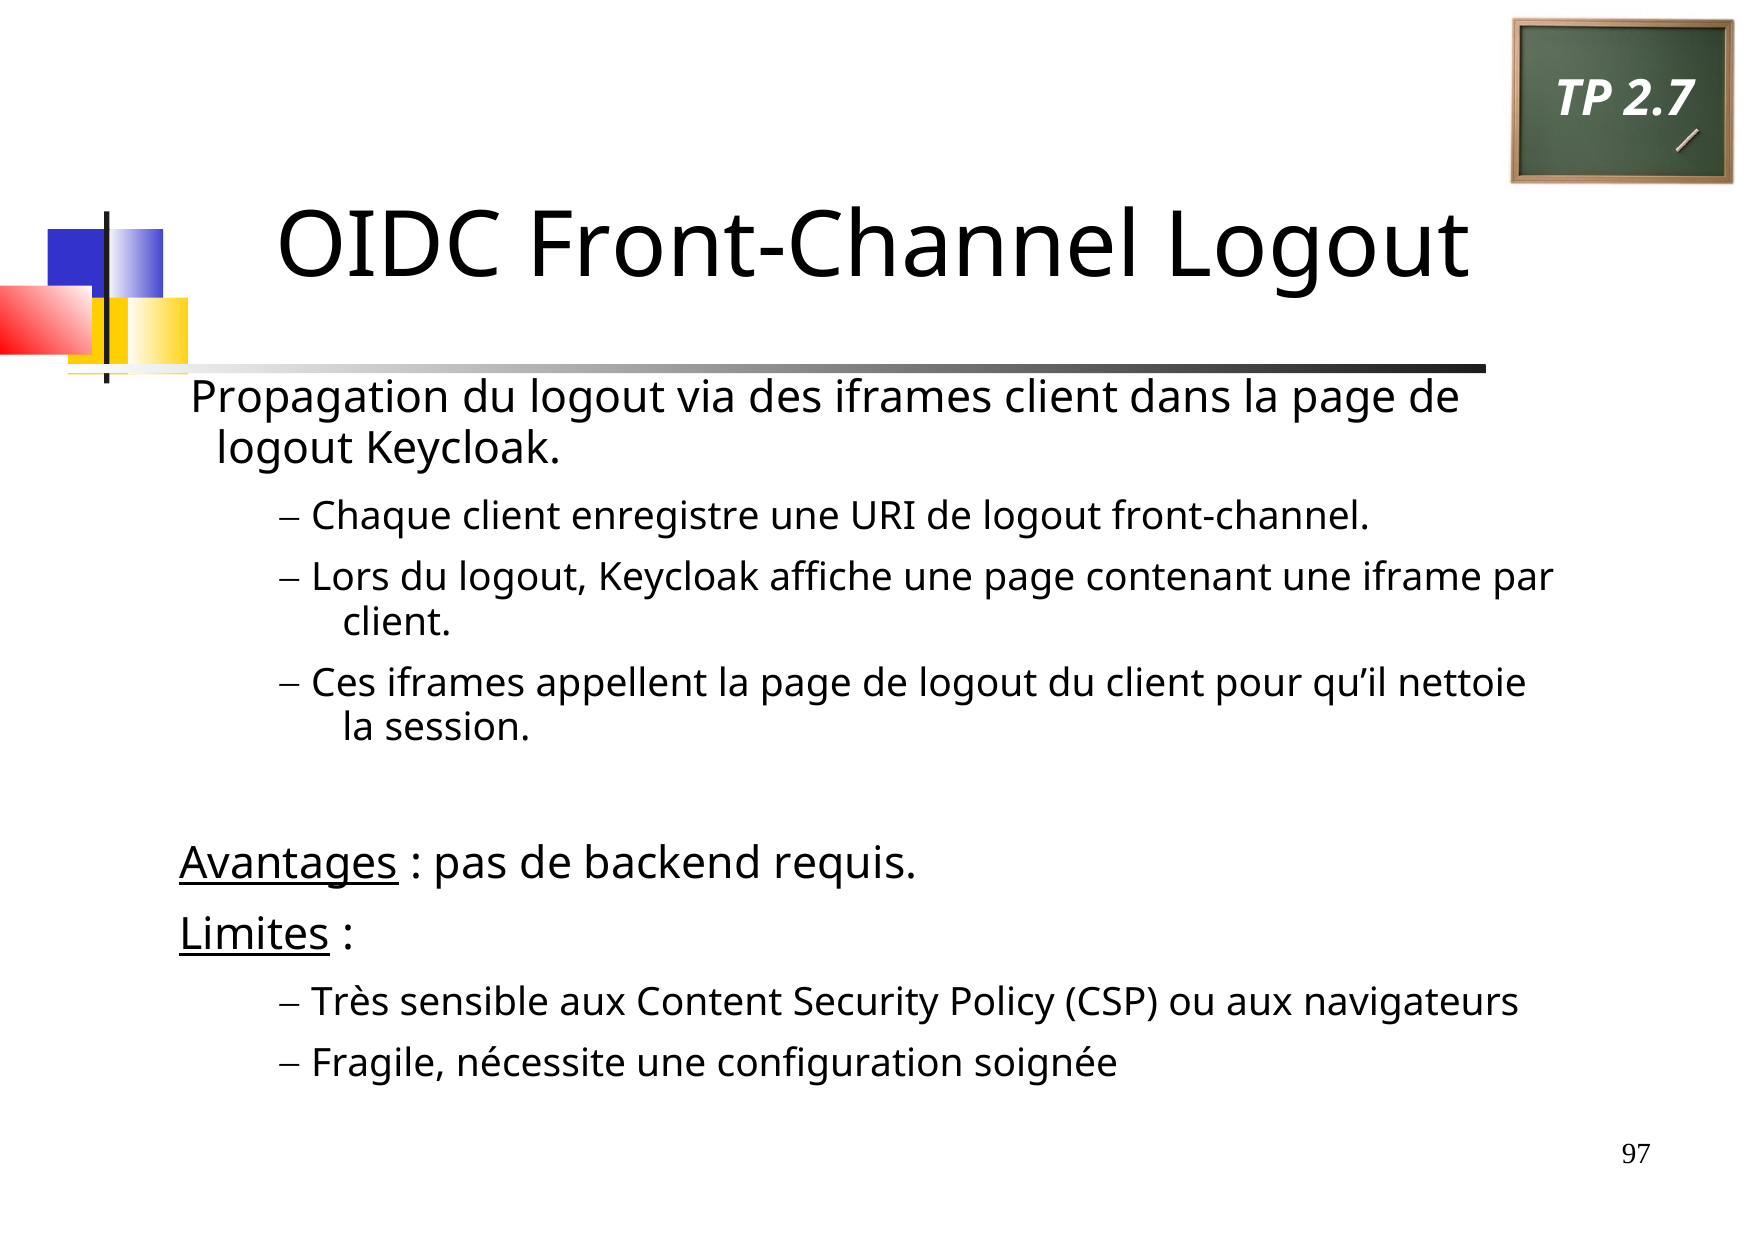

TP 2.7
# OIDC Front-Channel Logout
 Propagation du logout via des iframes client dans la page de logout Keycloak.
Chaque client enregistre une URI de logout front-channel.
Lors du logout, Keycloak affiche une page contenant une iframe par client.
Ces iframes appellent la page de logout du client pour qu’il nettoie la session.
Avantages : pas de backend requis.
Limites :
Très sensible aux Content Security Policy (CSP) ou aux navigateurs
Fragile, nécessite une configuration soignée